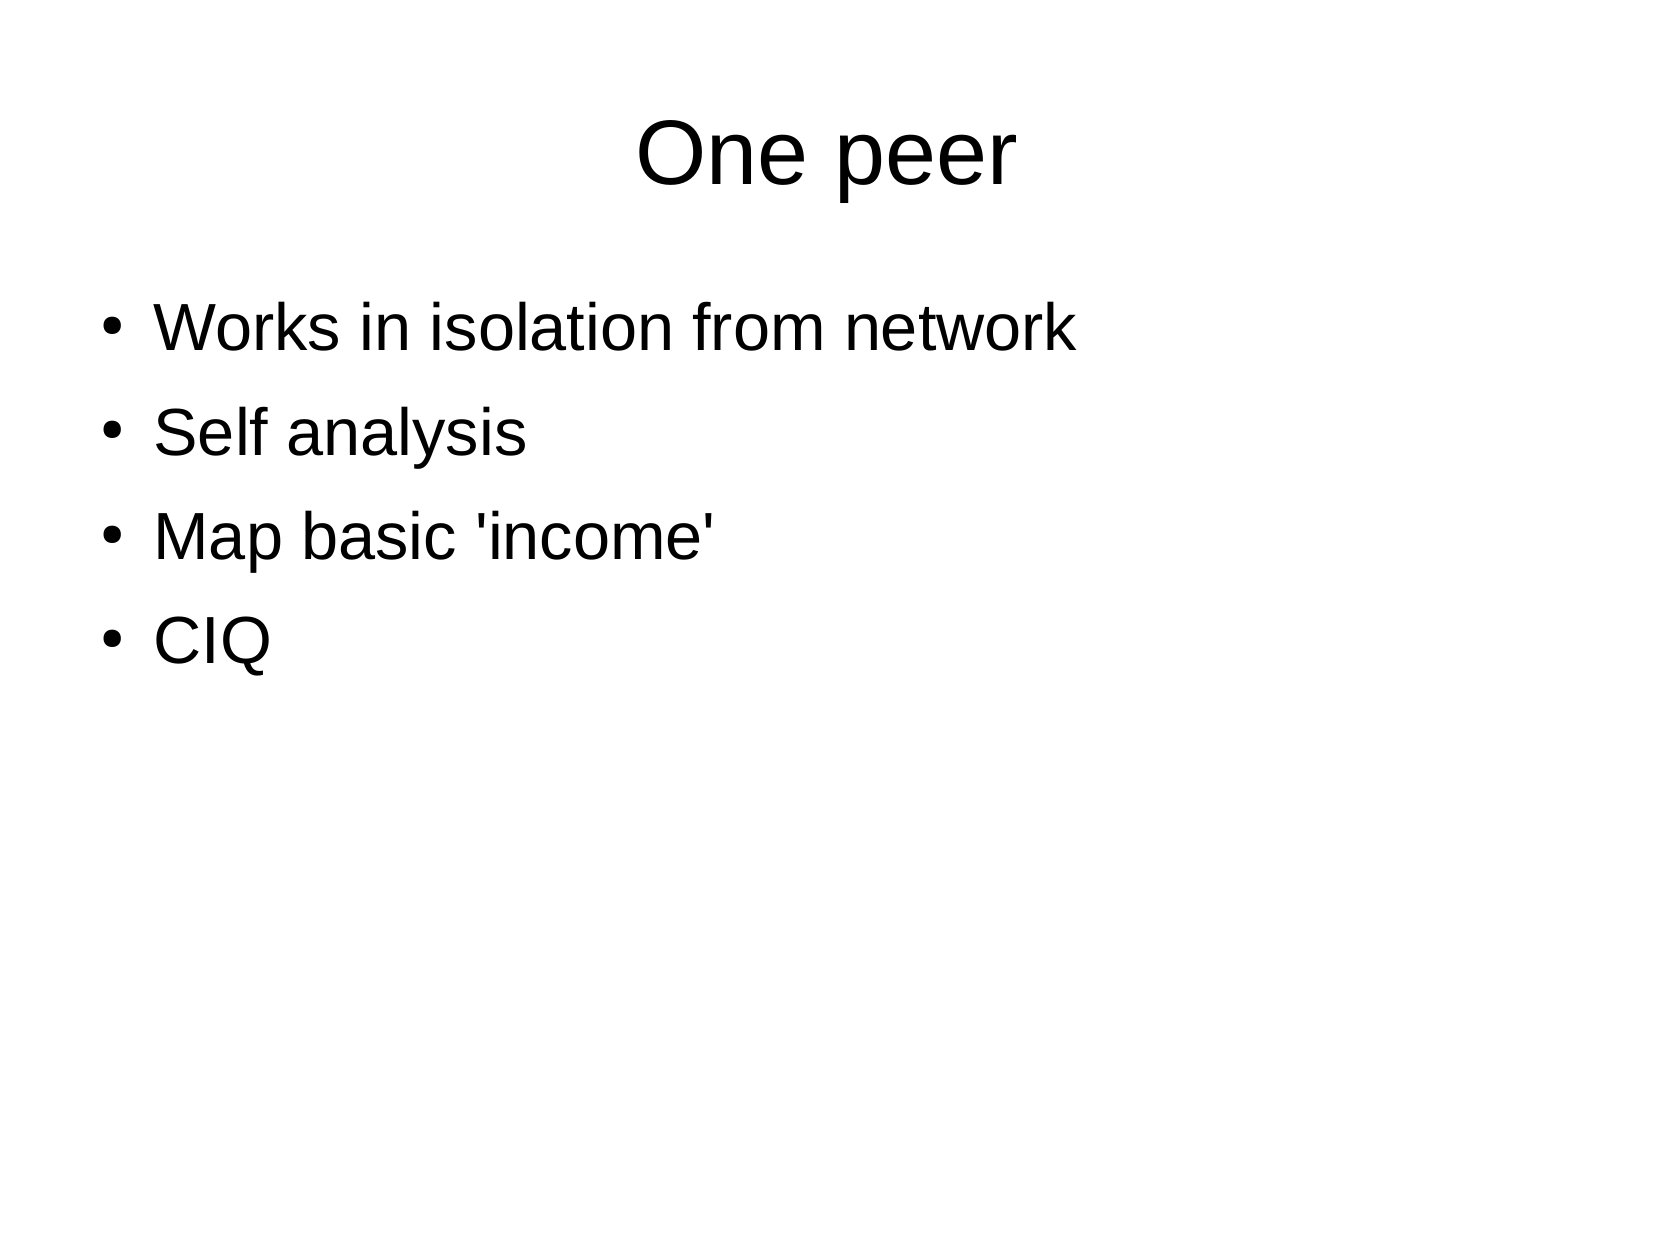

# One peer
Works in isolation from network
Self analysis
Map basic 'income'
CIQ